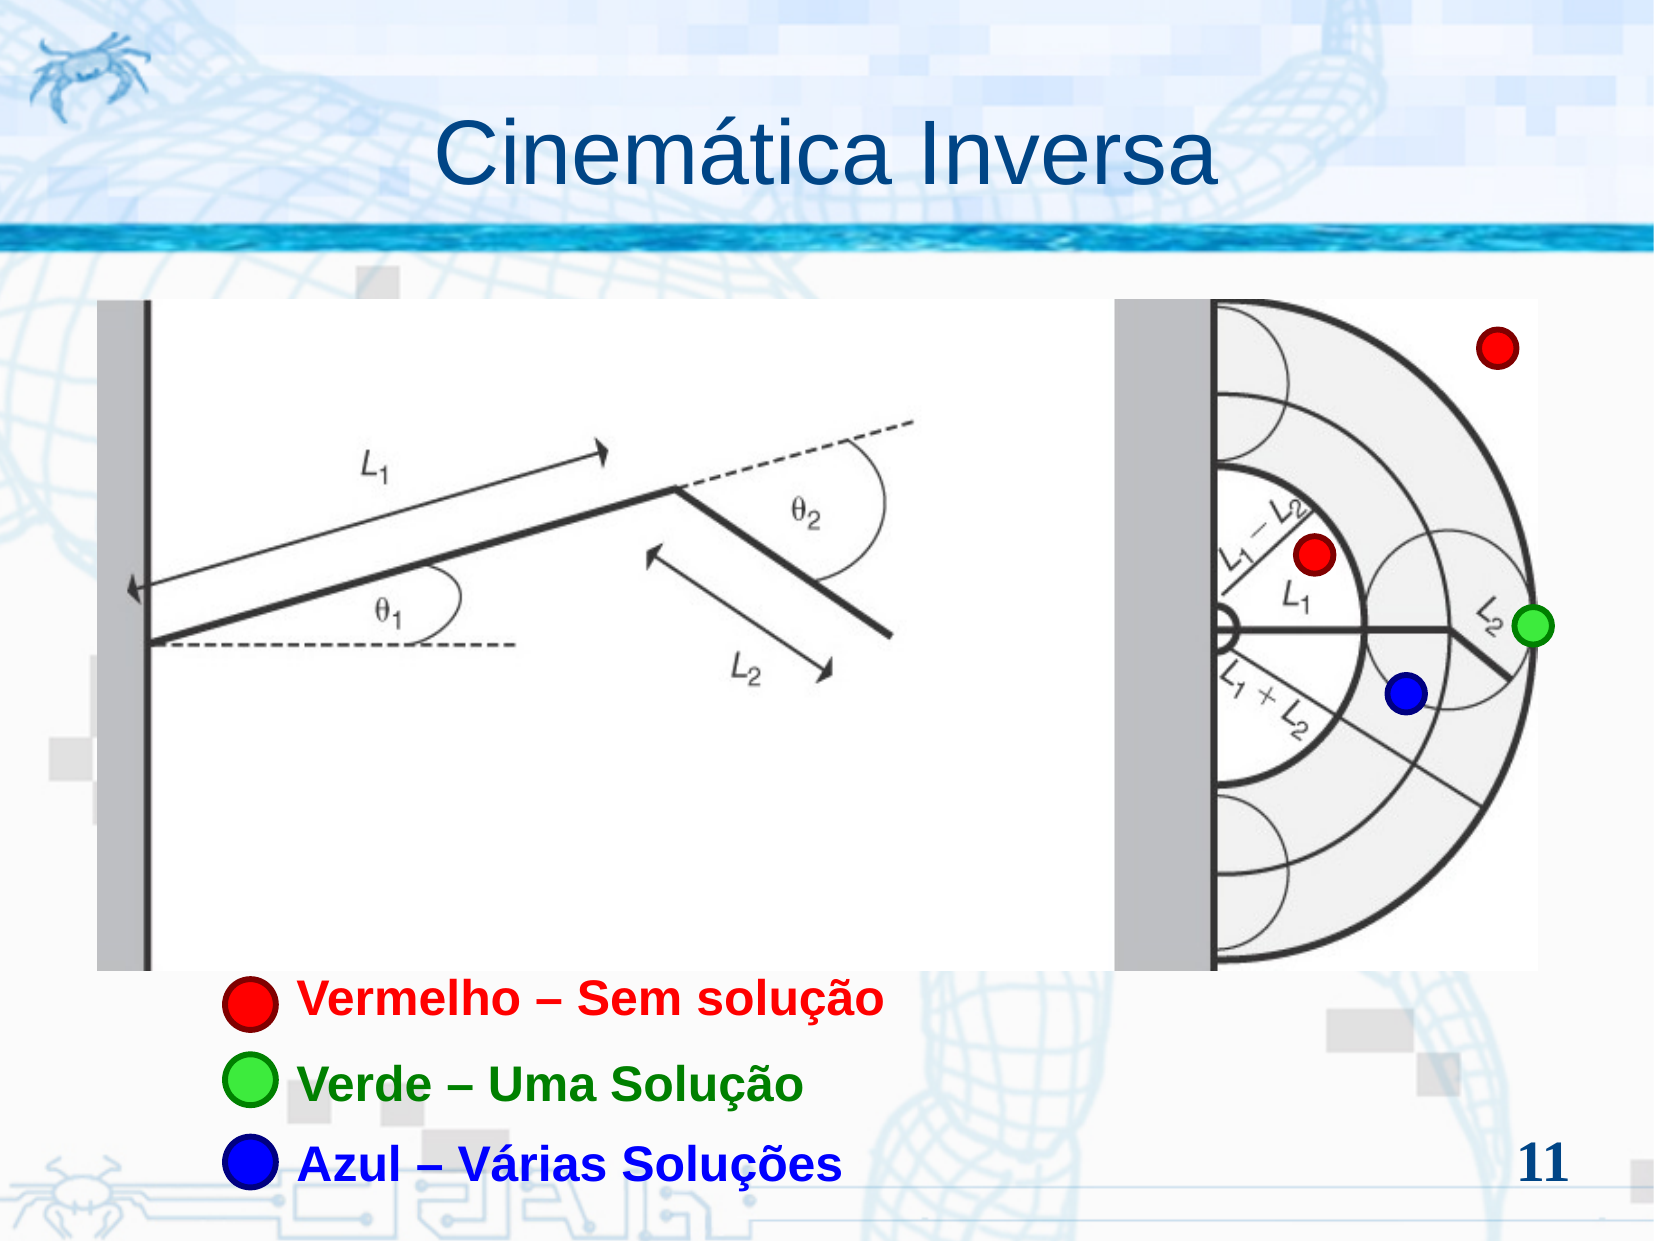

# Cinemática Inversa
Vermelho – Sem solução
Verde – Uma Solução
Azul – Várias Soluções
11